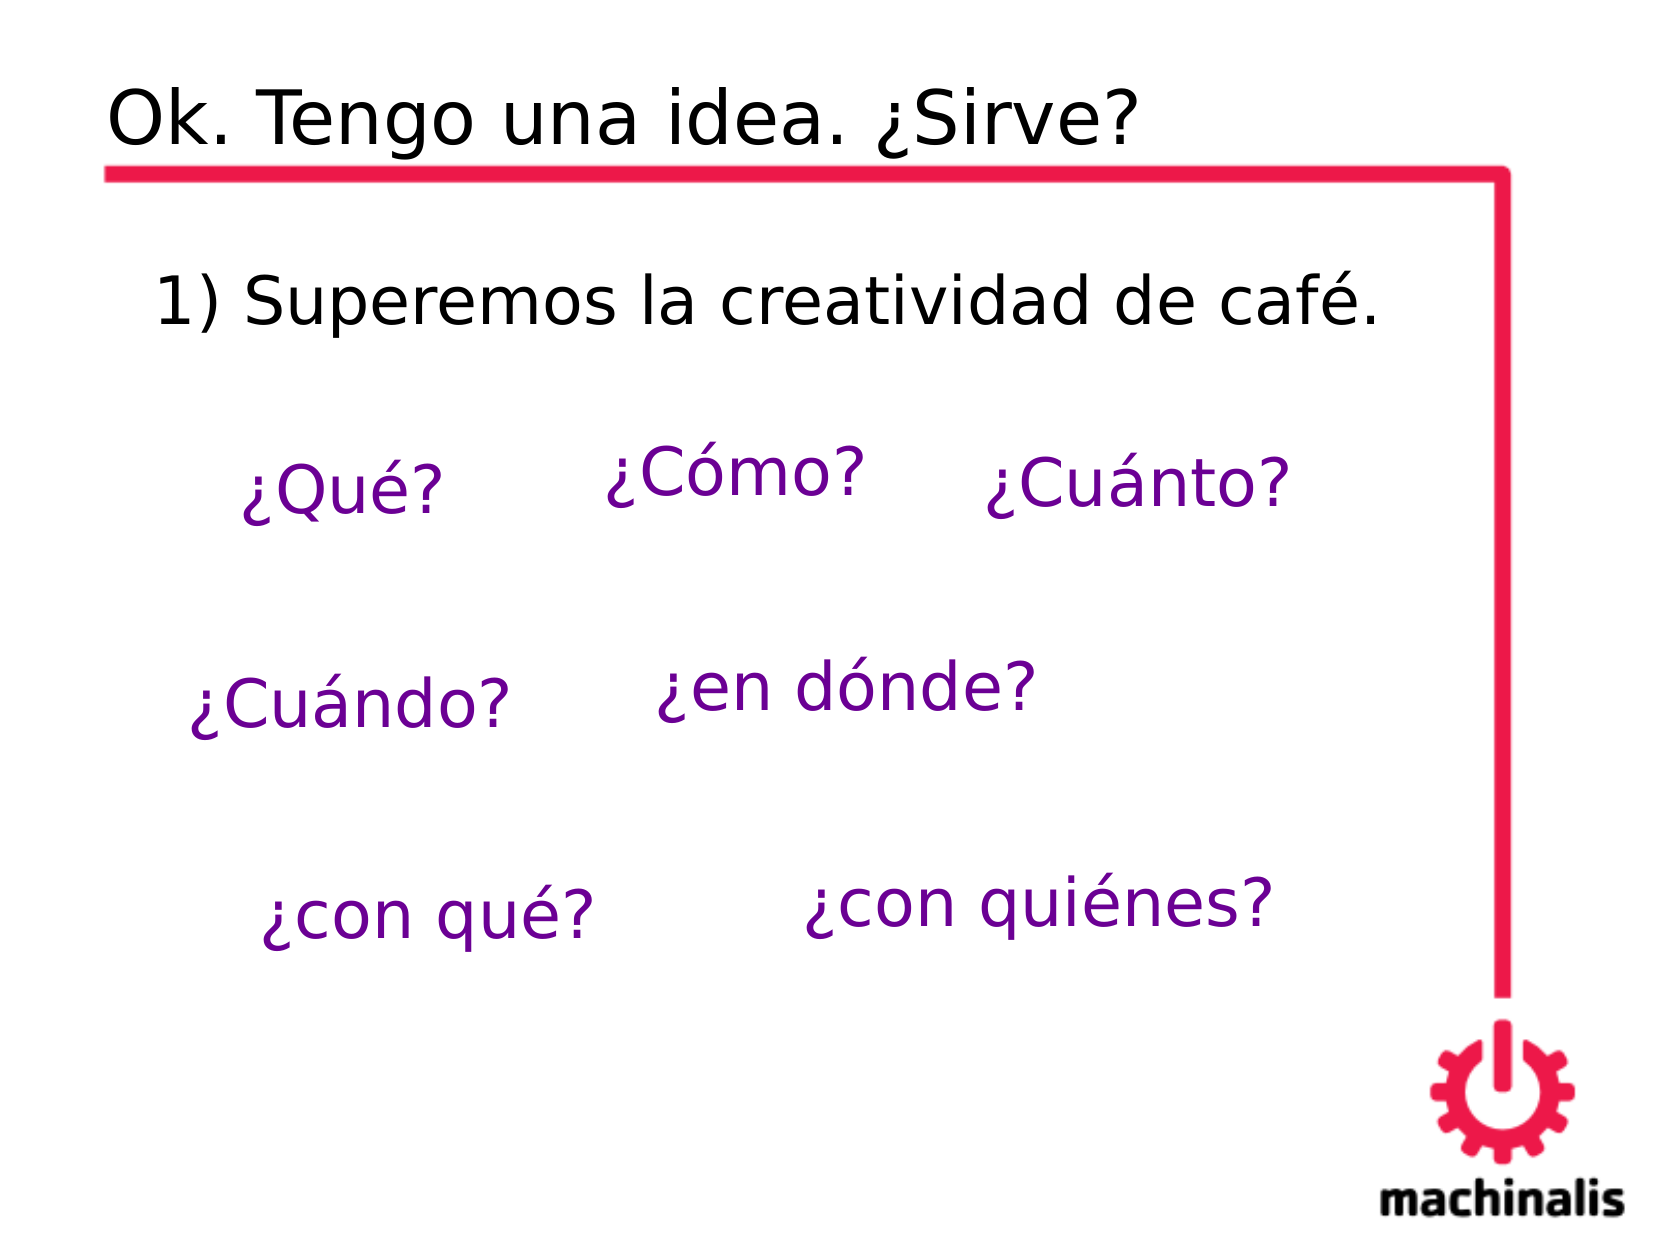

# Ok. Tengo una idea. ¿Sirve?
1) Superemos la creatividad de café.
¿Qué?
¿Cómo?
¿Cuánto?
¿Cuándo?
¿en dónde?
¿con quiénes?
¿con qué?